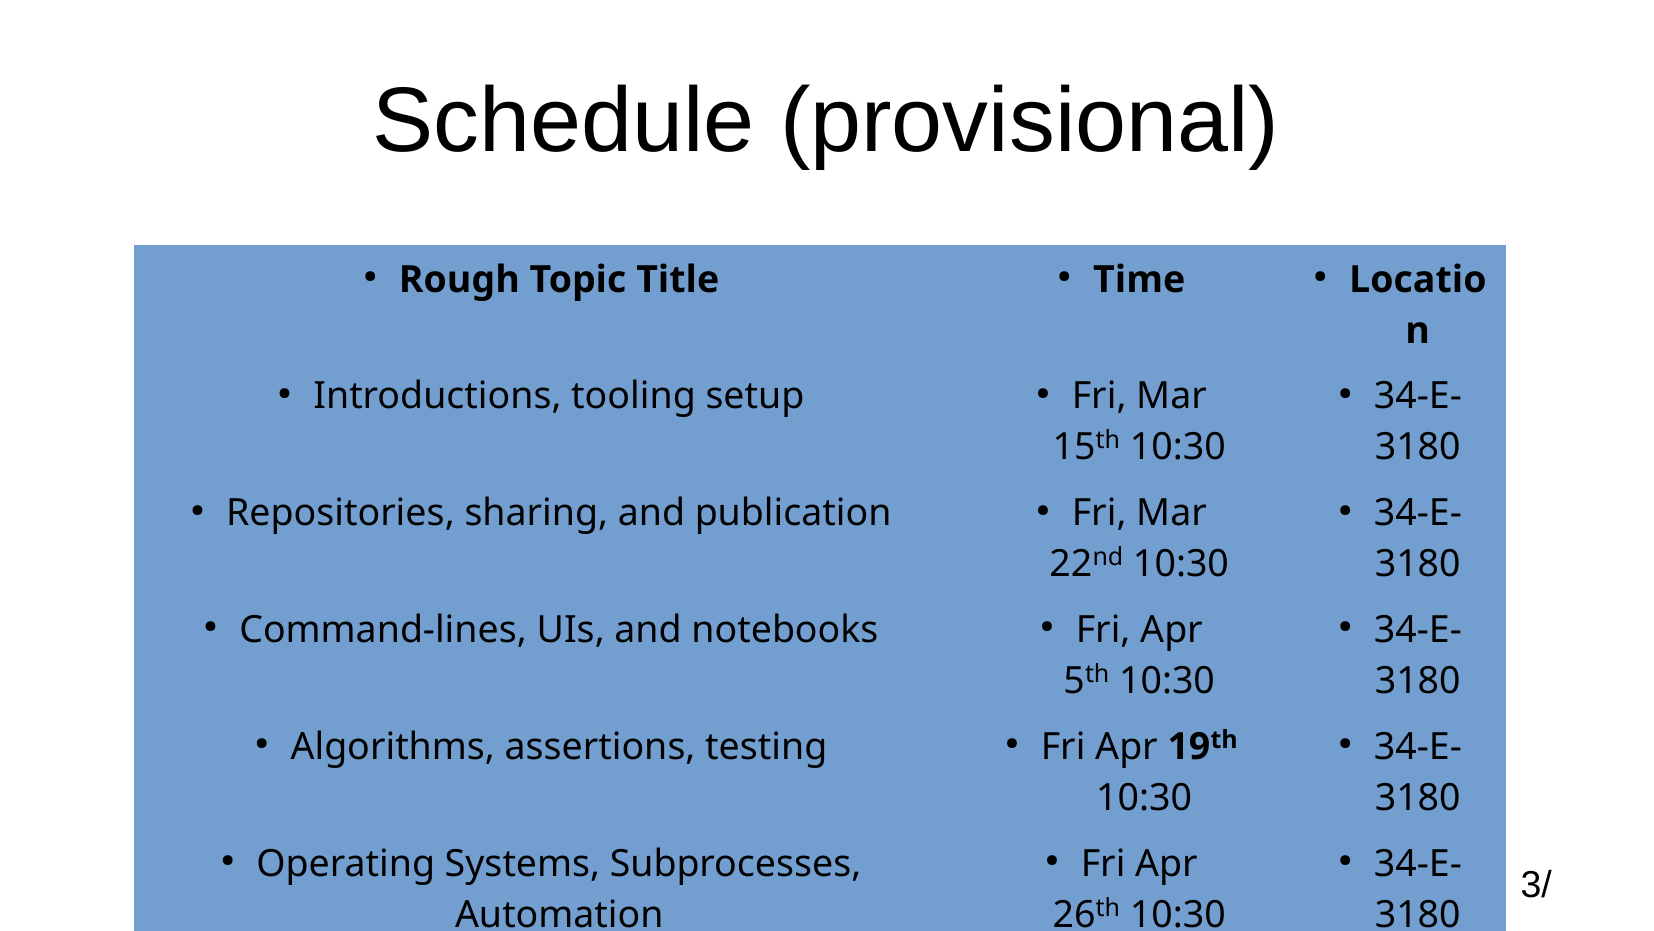

# Schedule (provisional)
| Rough Topic Title | Time | Location |
| --- | --- | --- |
| Introductions, tooling setup | Fri, Mar 15th 10:30 | 34-E-3180 |
| Repositories, sharing, and publication | Fri, Mar 22nd 10:30 | 34-E-3180 |
| Command-lines, UIs, and notebooks | Fri, Apr 5th 10:30 | 34-E-3180 |
| Algorithms, assertions, testing | Fri Apr 19th​ 10:30 | 34-E-3180 |
| Operating Systems, Subprocesses, Automation | Fri Apr 26th 10:30 | 34-E-3180 |
| Optimizing Performance | Fri May 3rd 10:30 | 34-E-3180 |
source: https://github.com/adamkewley/rse-meetups/